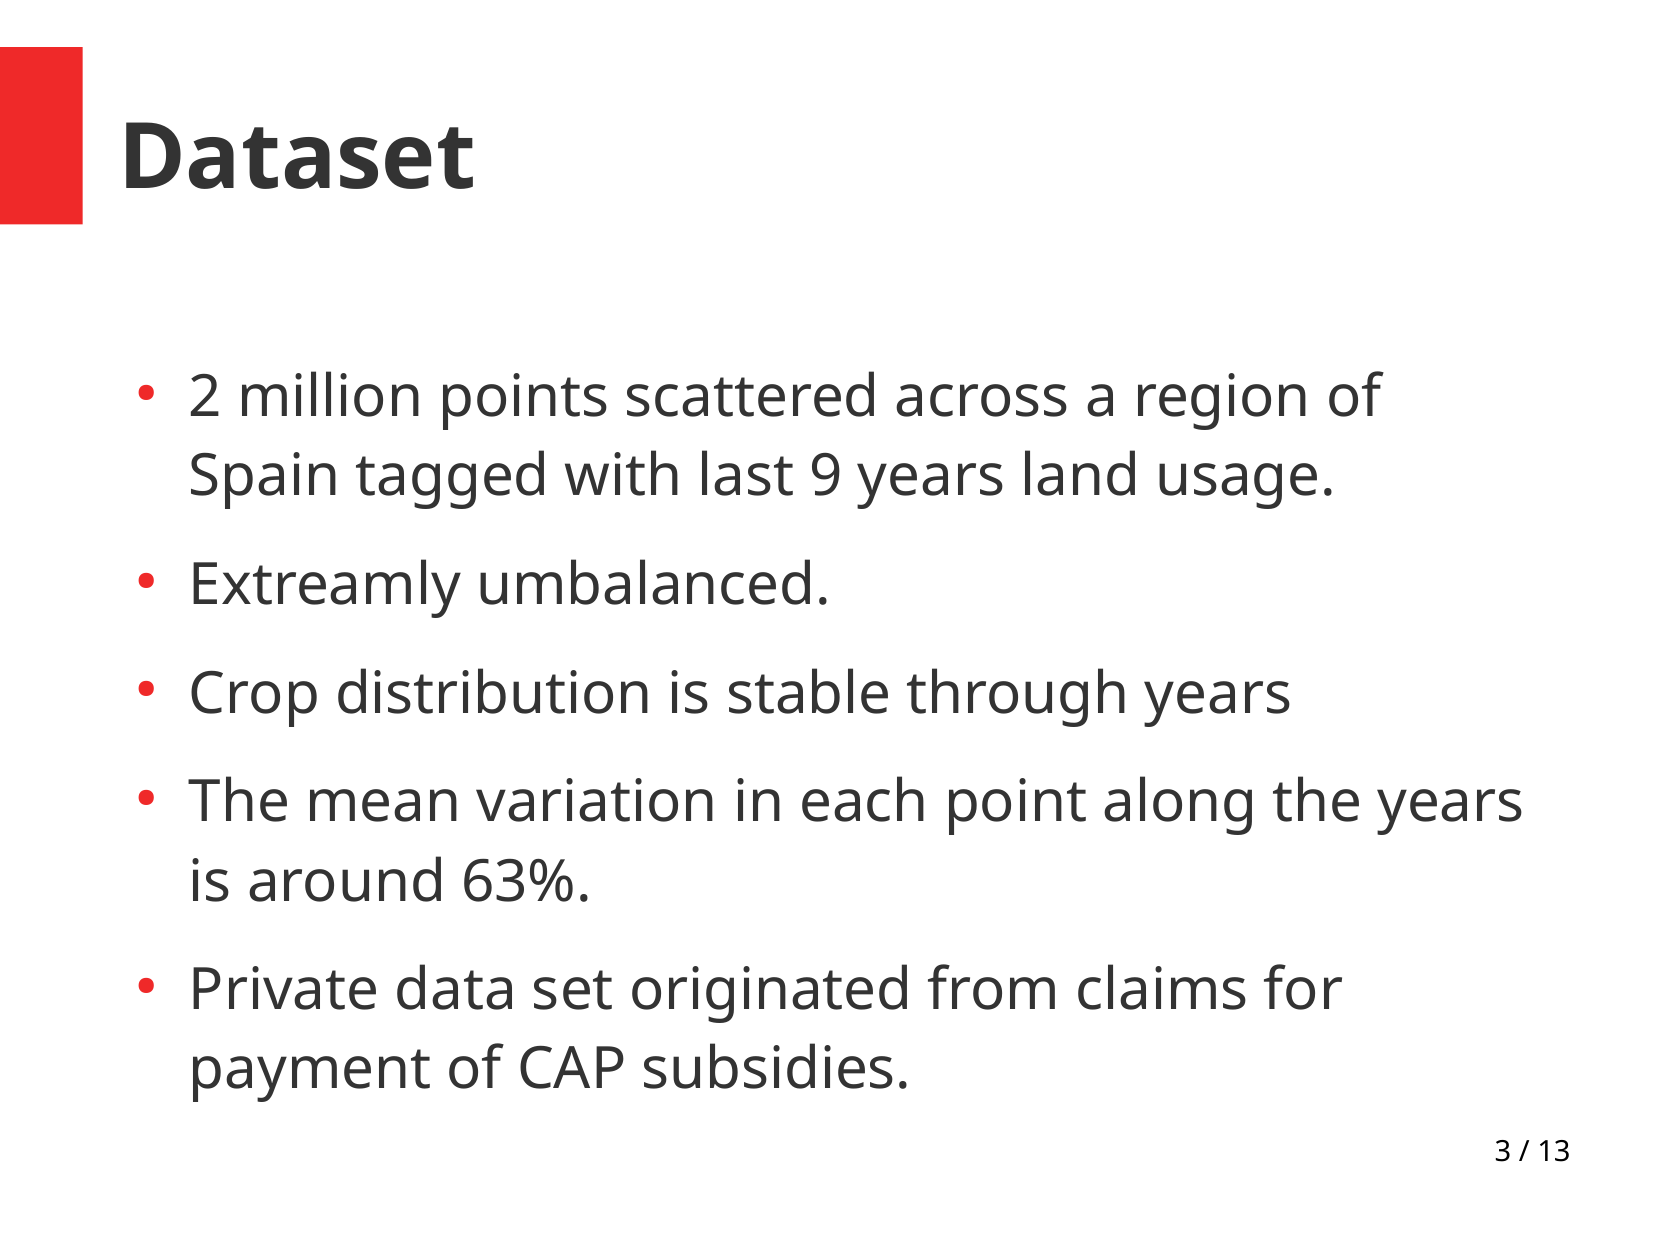

# Dataset
2 million points scattered across a region of Spain tagged with last 9 years land usage.
Extreamly umbalanced.
Crop distribution is stable through years
The mean variation in each point along the years is around 63%.
Private data set originated from claims for payment of CAP subsidies.
3